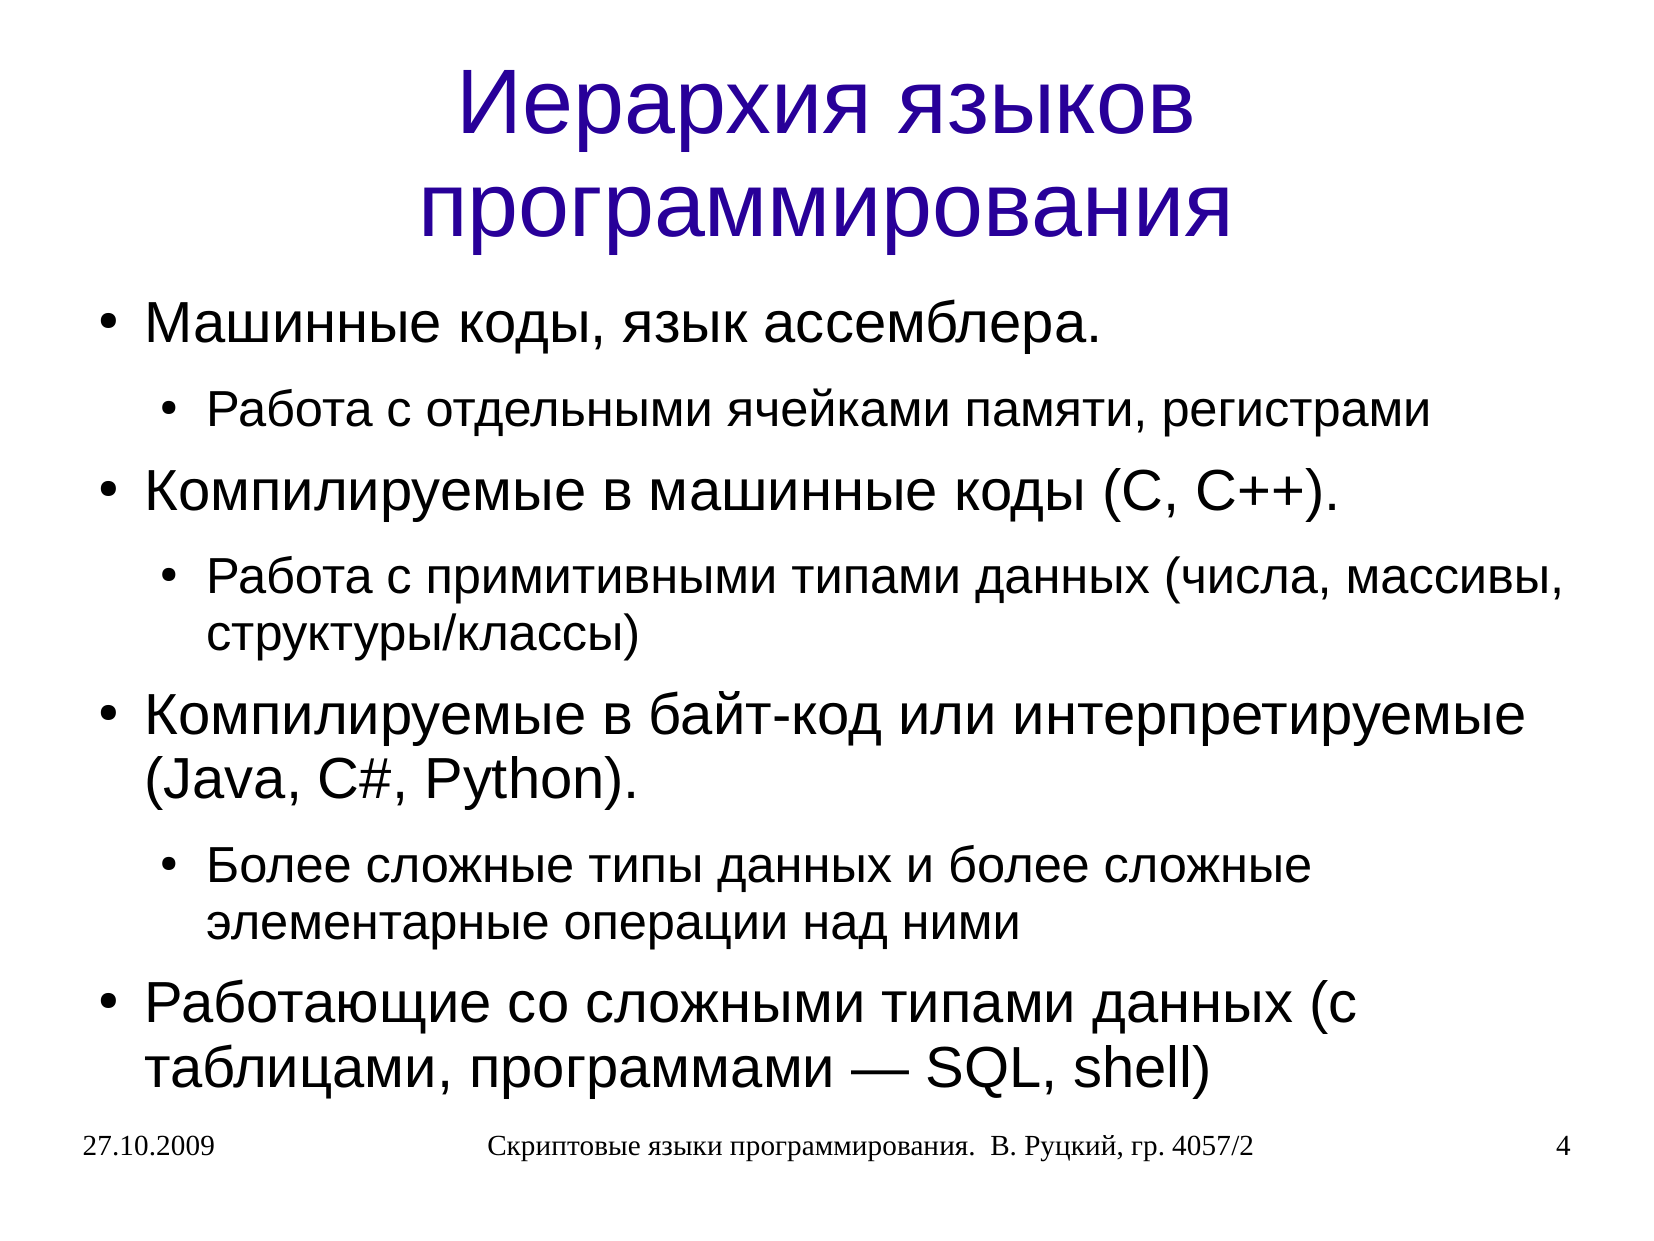

Иерархия языков программирования
# Машинные коды, язык ассемблера.
Работа с отдельными ячейками памяти, регистрами
Компилируемые в машинные коды (C, С++).
Работа с примитивными типами данных (числа, массивы, структуры/классы)
Компилируемые в байт-код или интерпретируемые (Java, C#, Python).
Более сложные типы данных и более сложные элементарные операции над ними
Работающие со сложными типами данных (с таблицами, программами — SQL, shell)
27.10.2009
Скриптовые языки программирования. В. Руцкий, гр. 4057/2
4